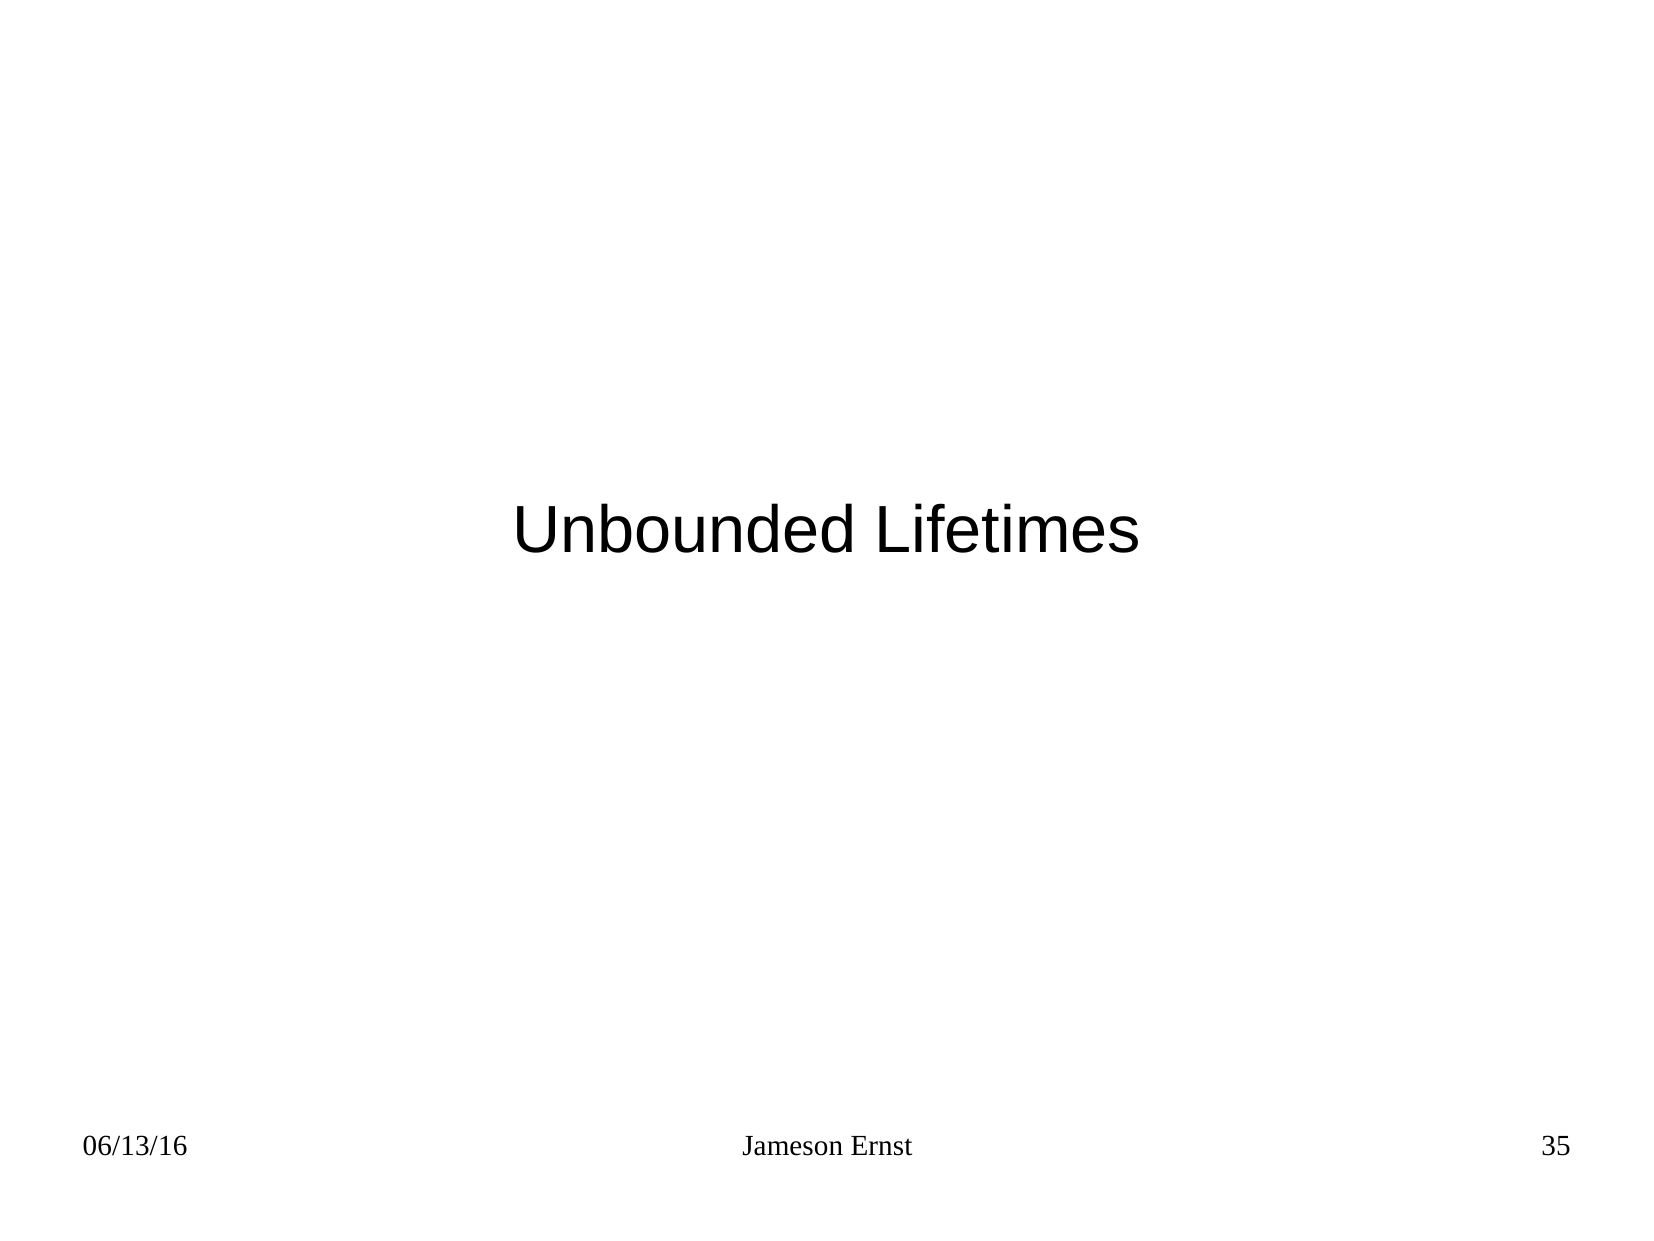

# Unbounded Lifetimes
06/13/16
Jameson Ernst
35